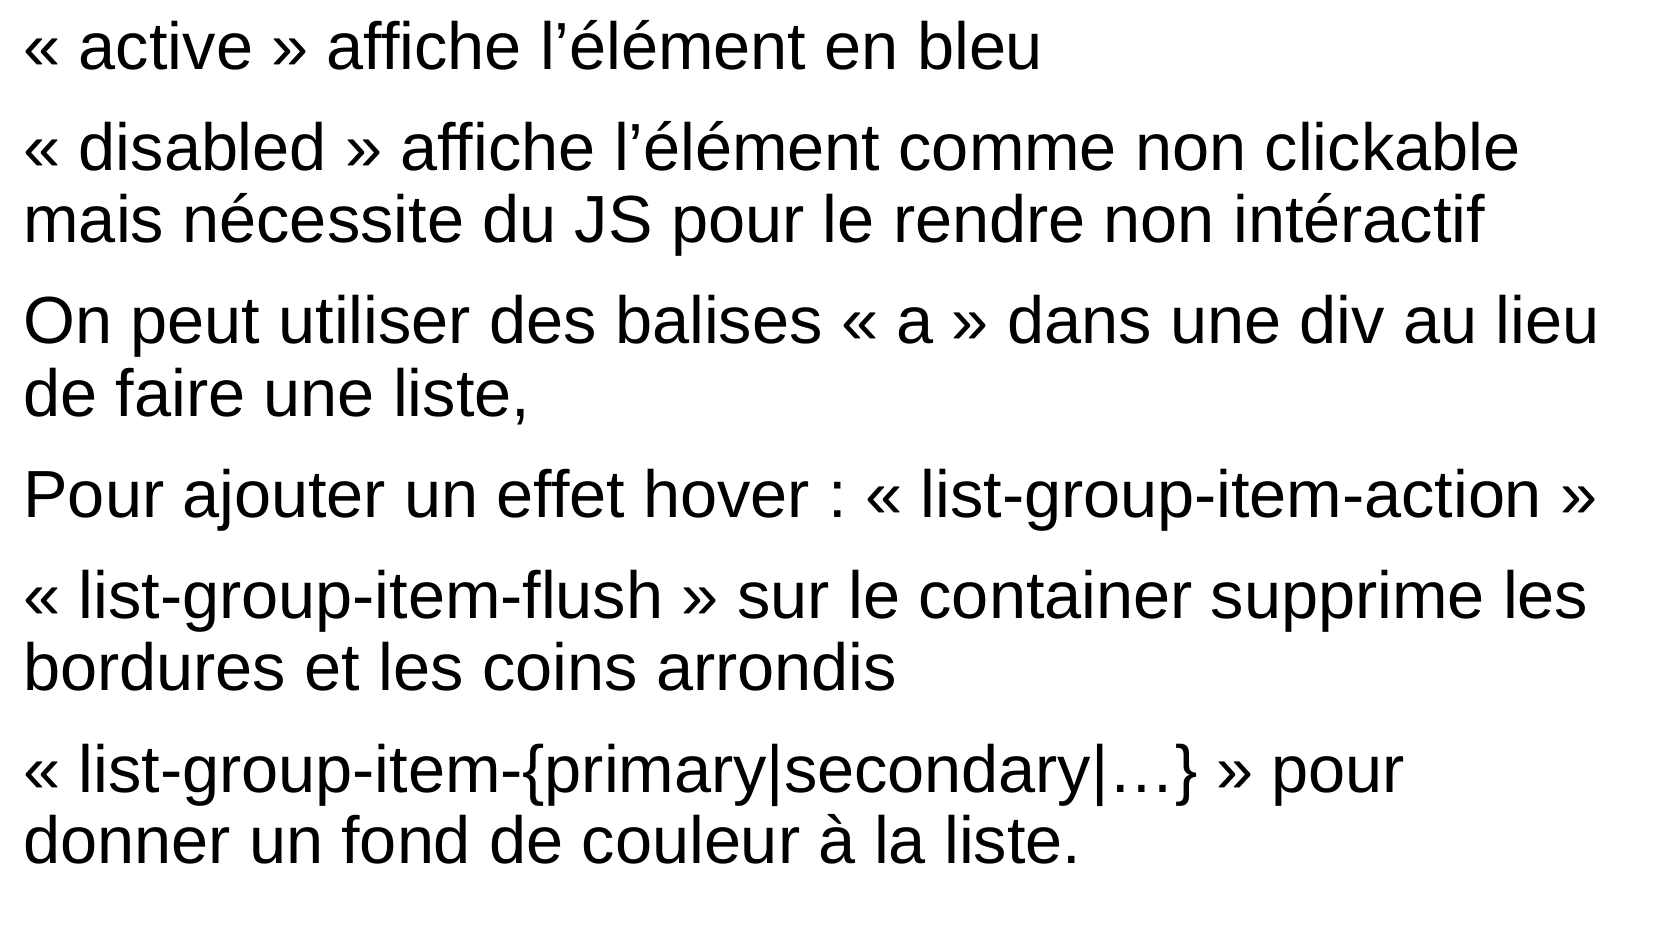

# « active » affiche l’élément en bleu
« disabled » affiche l’élément comme non clickable mais nécessite du JS pour le rendre non intéractif
On peut utiliser des balises « a » dans une div au lieu de faire une liste,
Pour ajouter un effet hover : « list-group-item-action »
« list-group-item-flush » sur le container supprime les bordures et les coins arrondis
« list-group-item-{primary|secondary|…} » pour donner un fond de couleur à la liste.